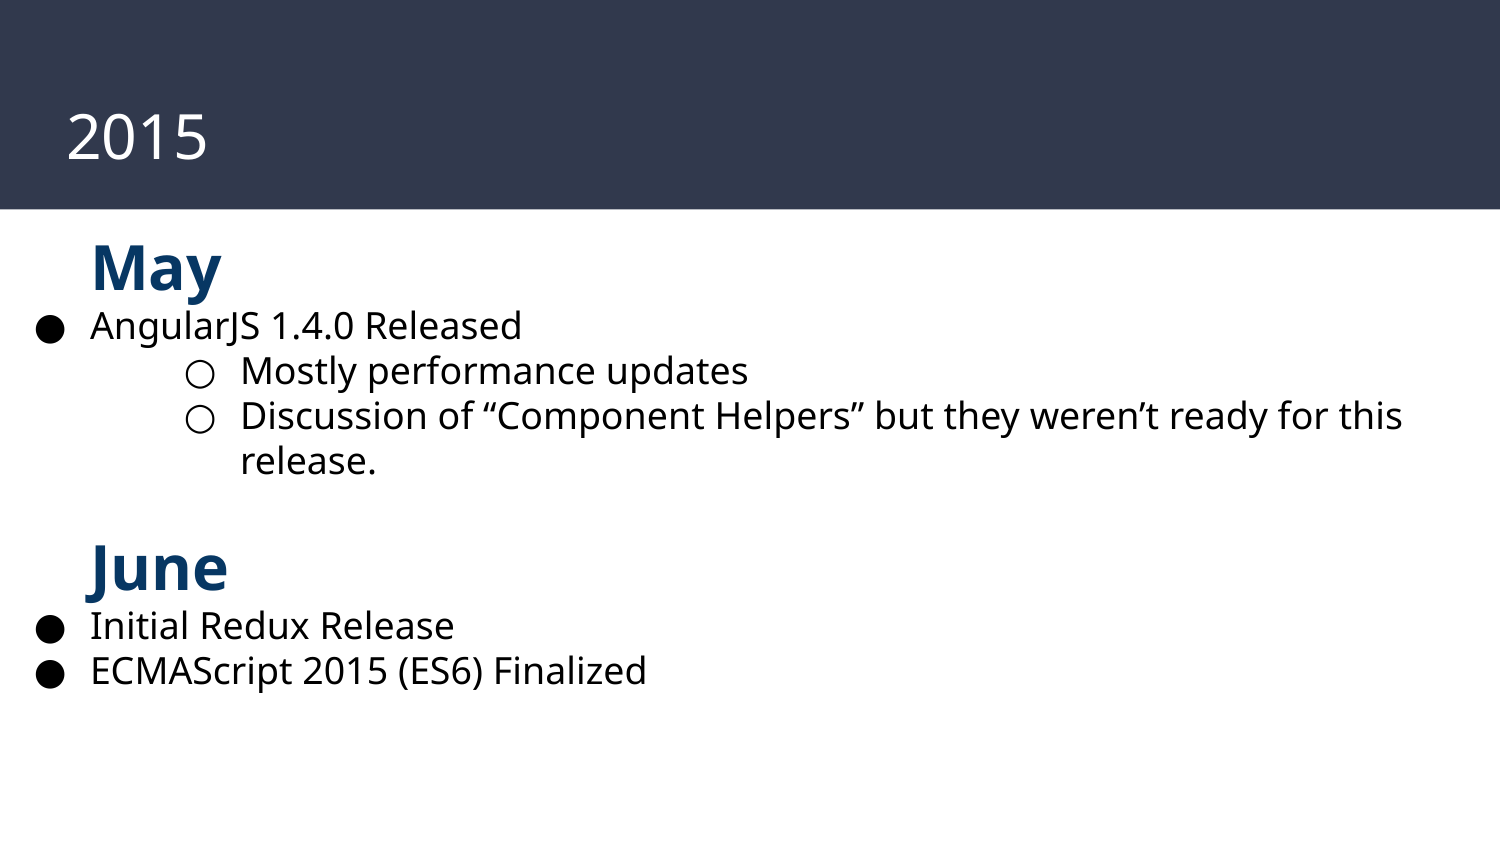

# 2015
May
AngularJS 1.4.0 Released
Mostly performance updates
Discussion of “Component Helpers” but they weren’t ready for this release.
	June
Initial Redux Release
ECMAScript 2015 (ES6) Finalized